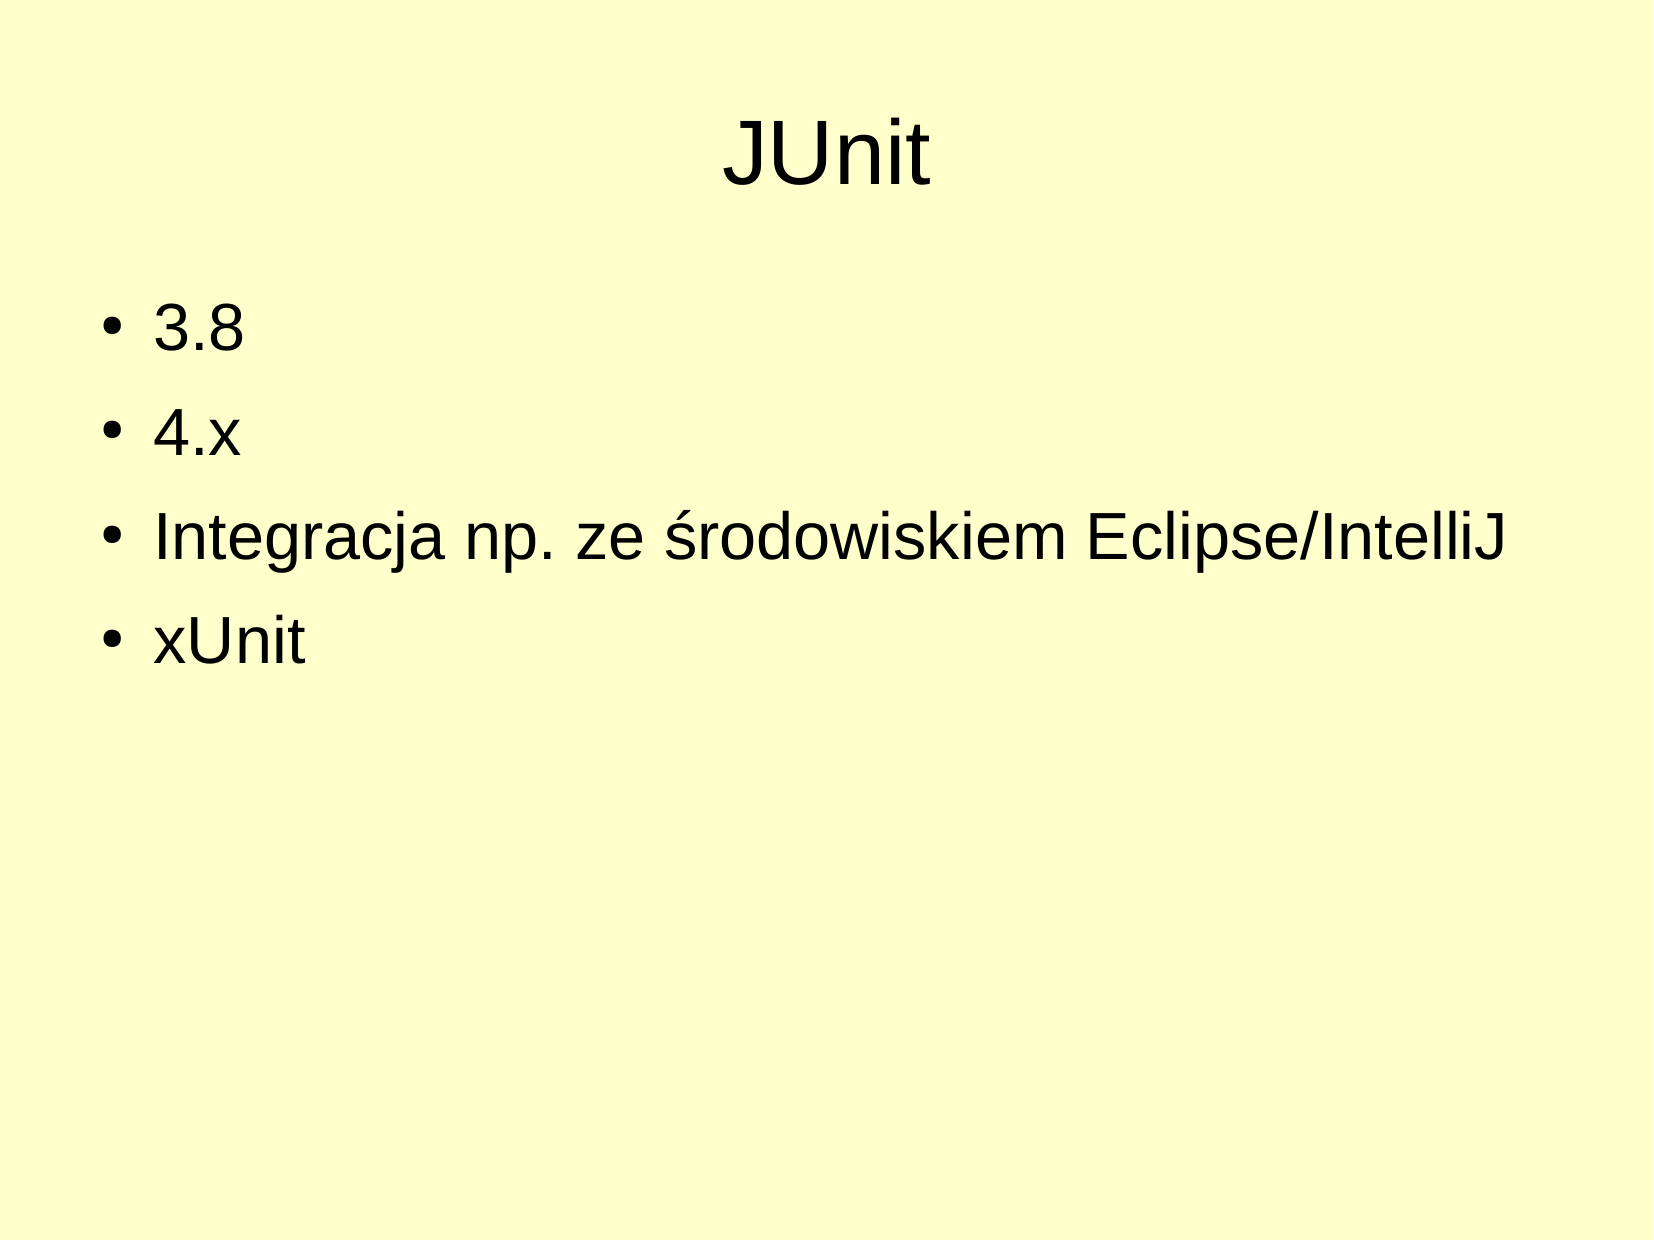

# JUnit
3.8
4.x
Integracja np. ze środowiskiem Eclipse/IntelliJ
xUnit